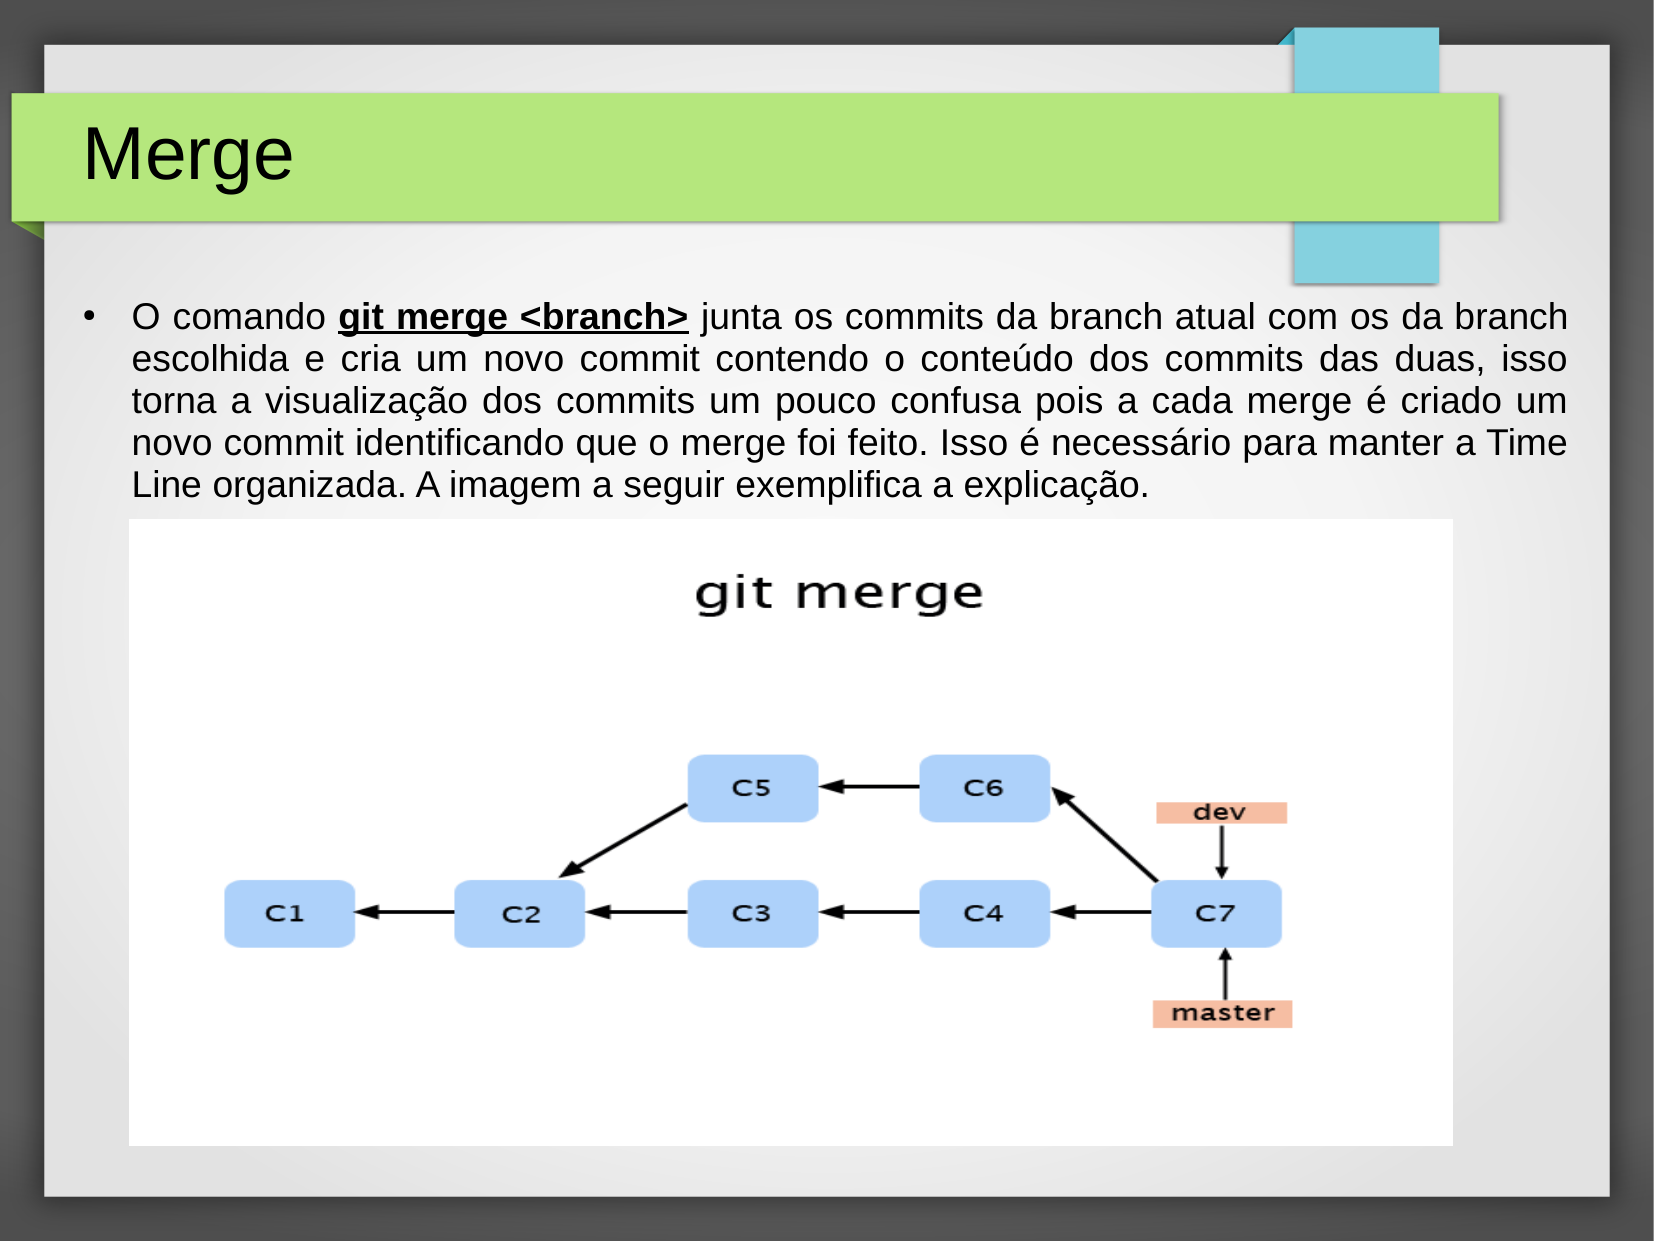

# Merge
O comando git merge <branch> junta os commits da branch atual com os da branch escolhida e cria um novo commit contendo o conteúdo dos commits das duas, isso torna a visualização dos commits um pouco confusa pois a cada merge é criado um novo commit identificando que o merge foi feito. Isso é necessário para manter a Time Line organizada. A imagem a seguir exemplifica a explicação.